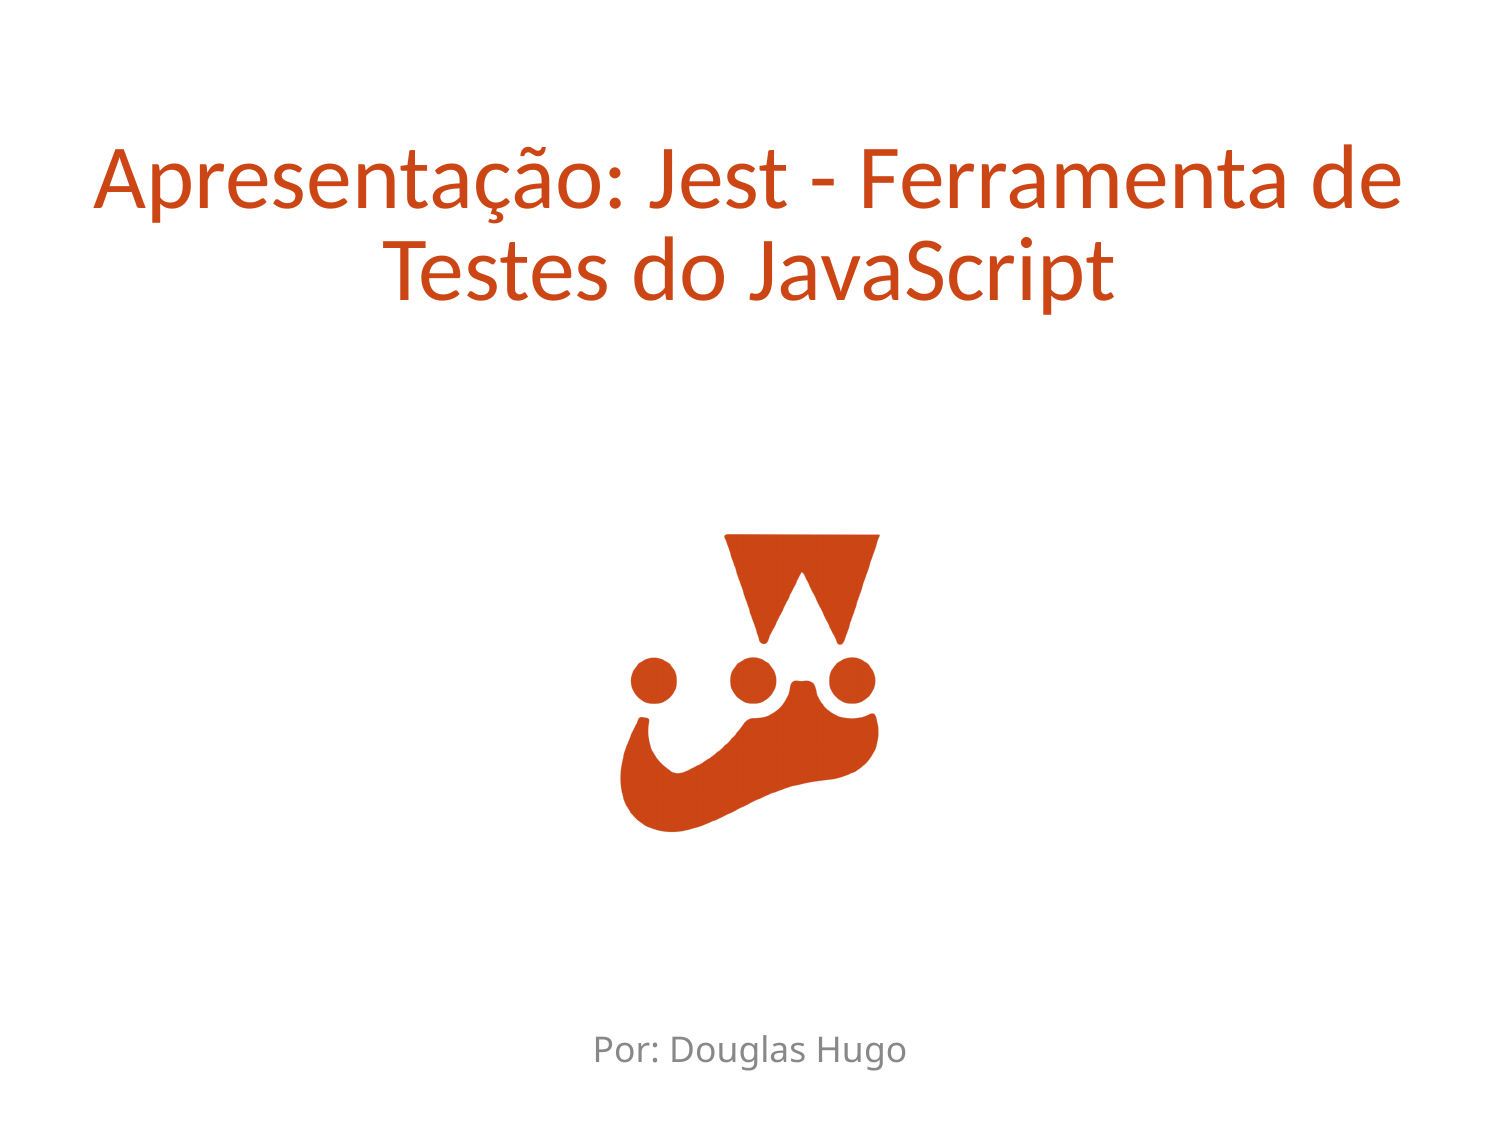

# Apresentação: Jest - Ferramenta de Testes do JavaScript
Por: Douglas Hugo